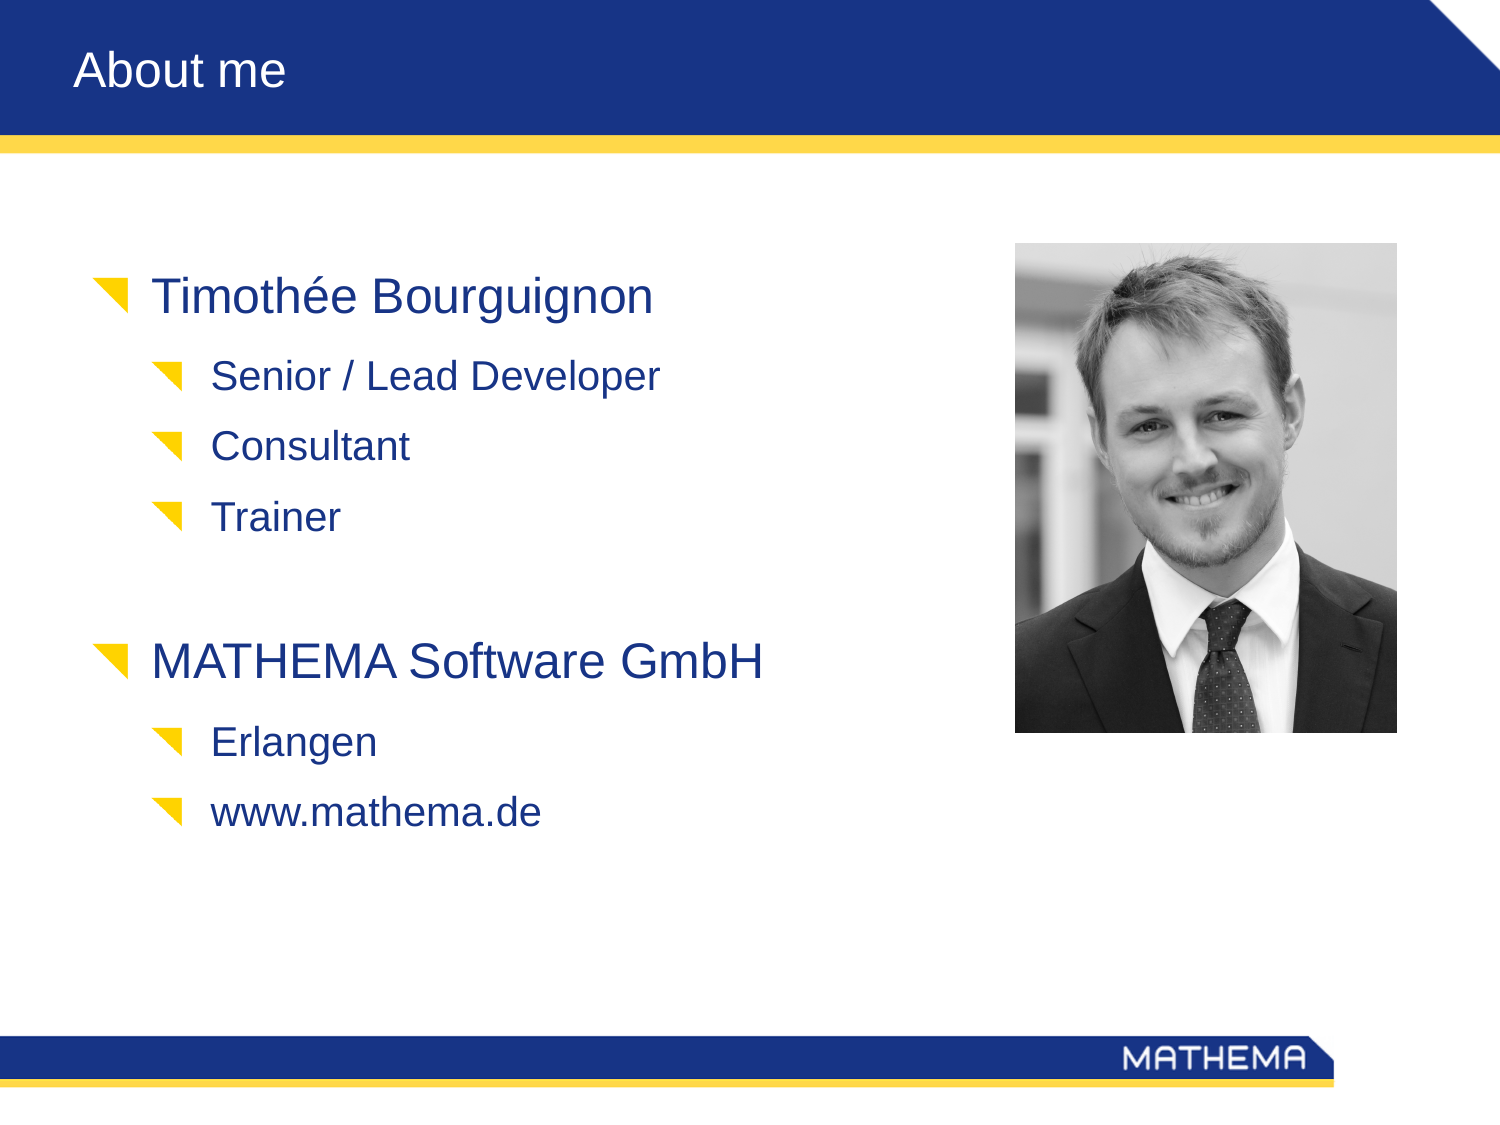

About me
# Timothée Bourguignon
Senior / Lead Developer
Consultant
Trainer
MATHEMA Software GmbH
Erlangen
www.mathema.de